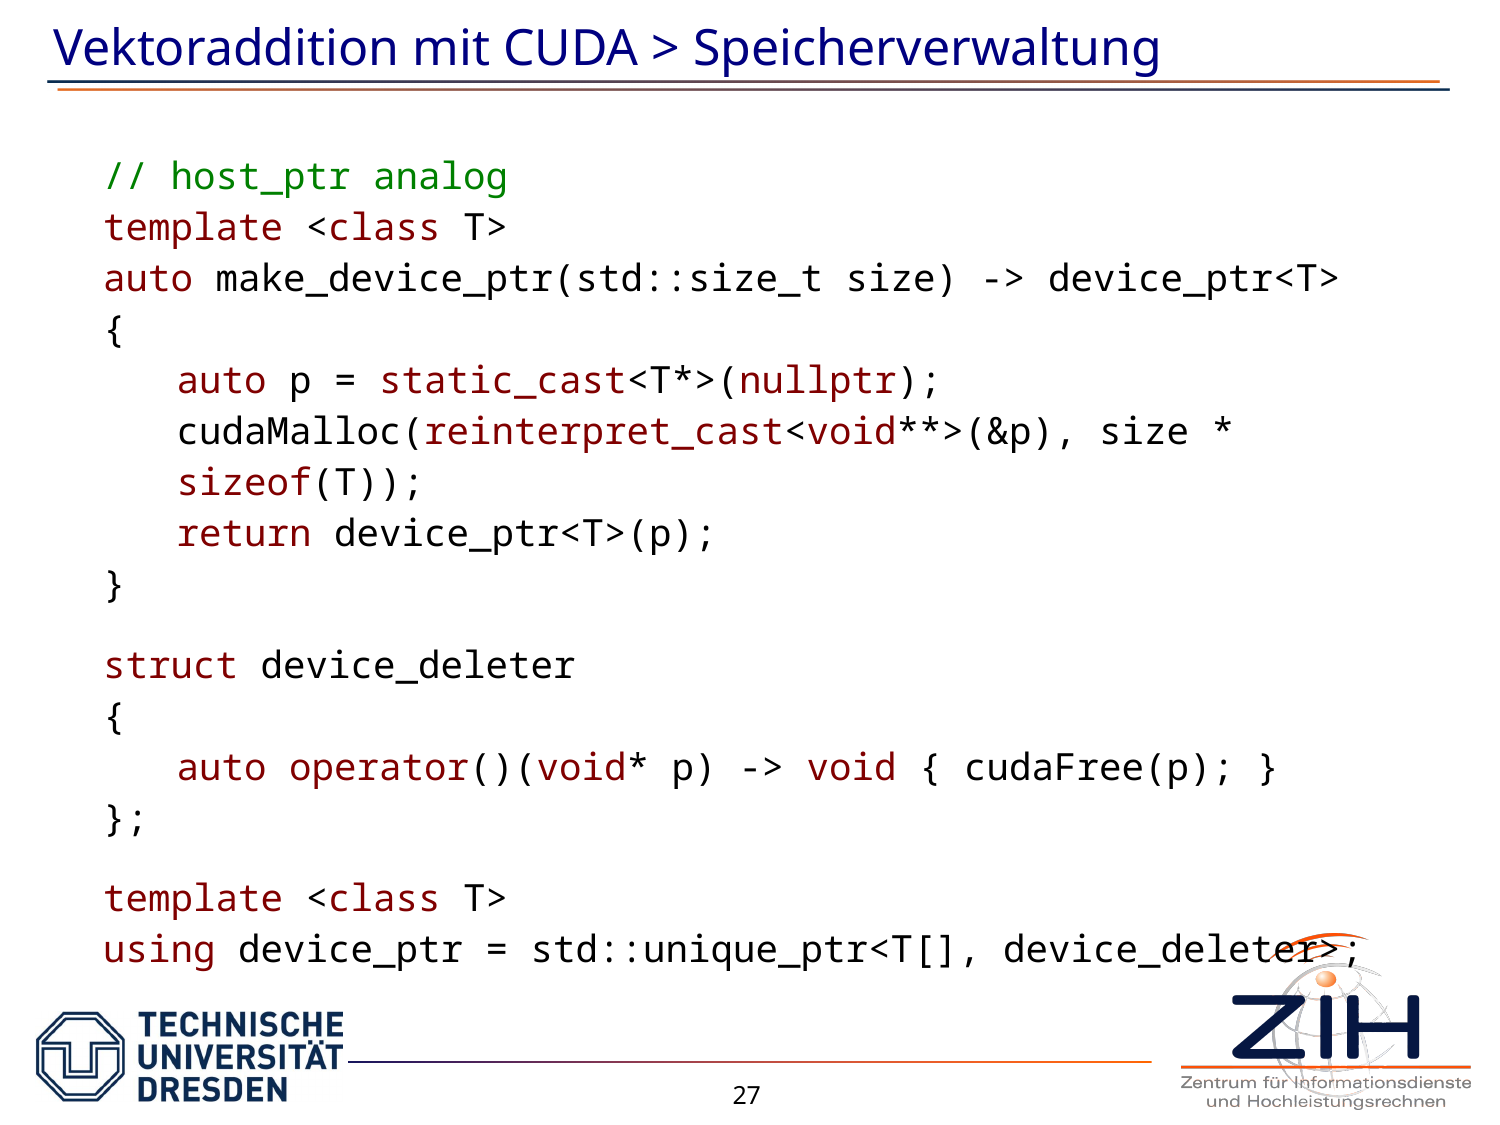

# Vektoraddition mit CUDA > Speicherverwaltung
// host_ptr analog
template <class T>
auto make_device_ptr(std::size_t size) -> device_ptr<T>
{
auto p = static_cast<T*>(nullptr);
cudaMalloc(reinterpret_cast<void**>(&p), size * sizeof(T));
return device_ptr<T>(p);
}
struct device_deleter
{
auto operator()(void* p) -> void { cudaFree(p); }
};
template <class T>
using device_ptr = std::unique_ptr<T[], device_deleter>;
27